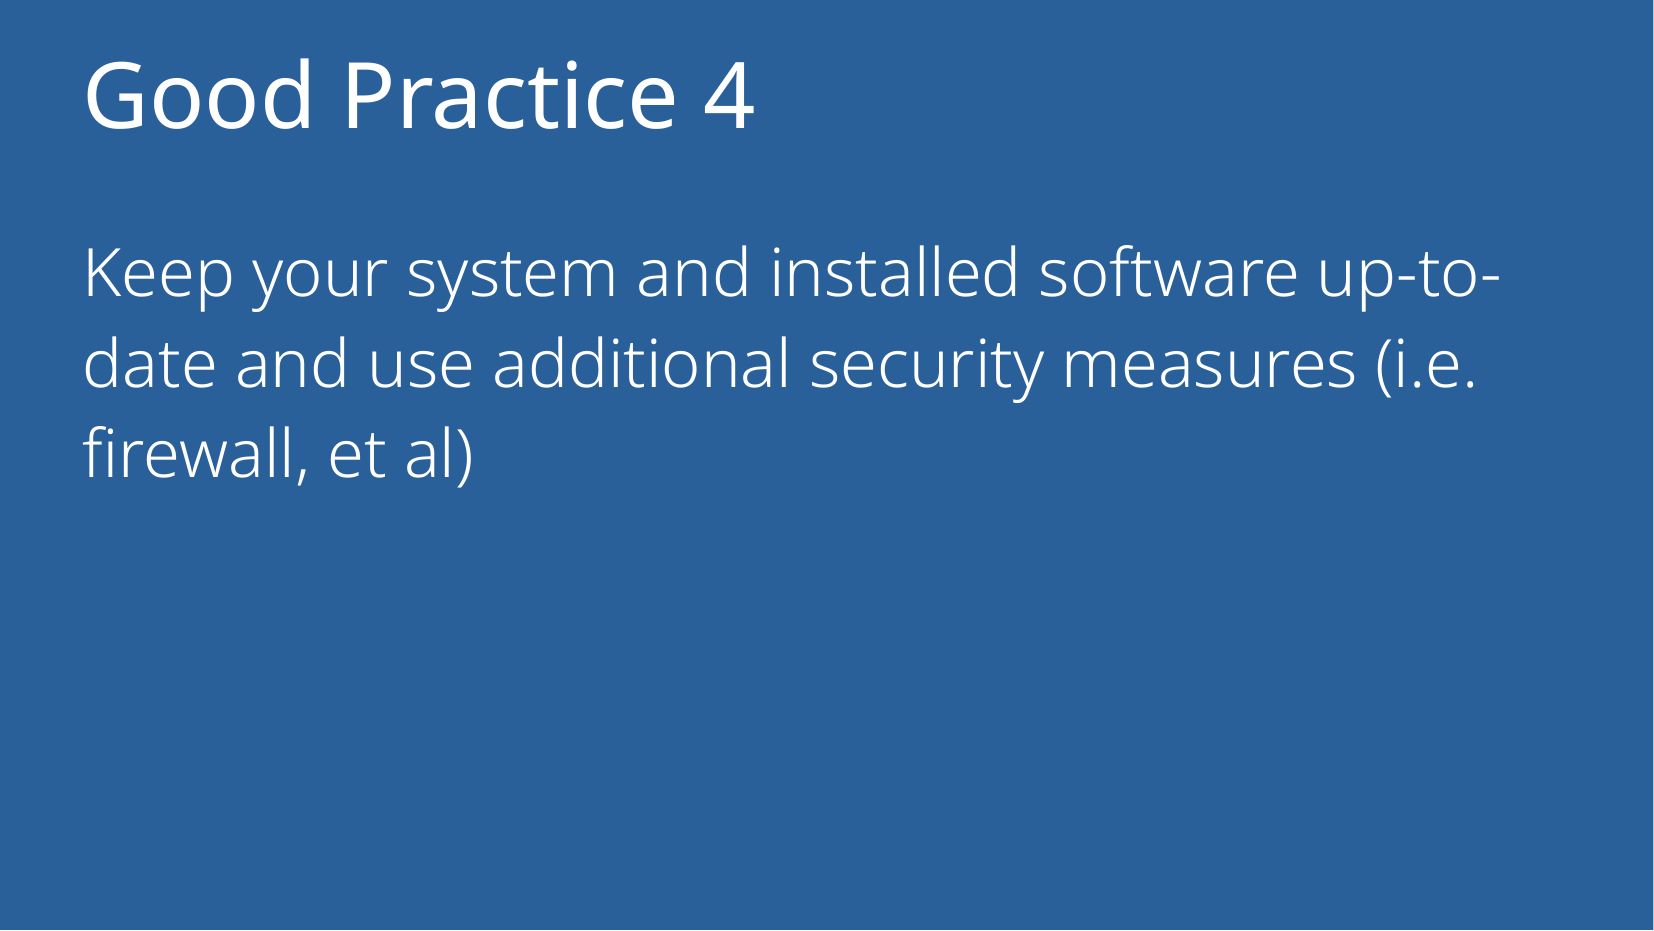

# Good Practice 4
Keep your system and installed software up-to-date and use additional security measures (i.e. firewall, et al)